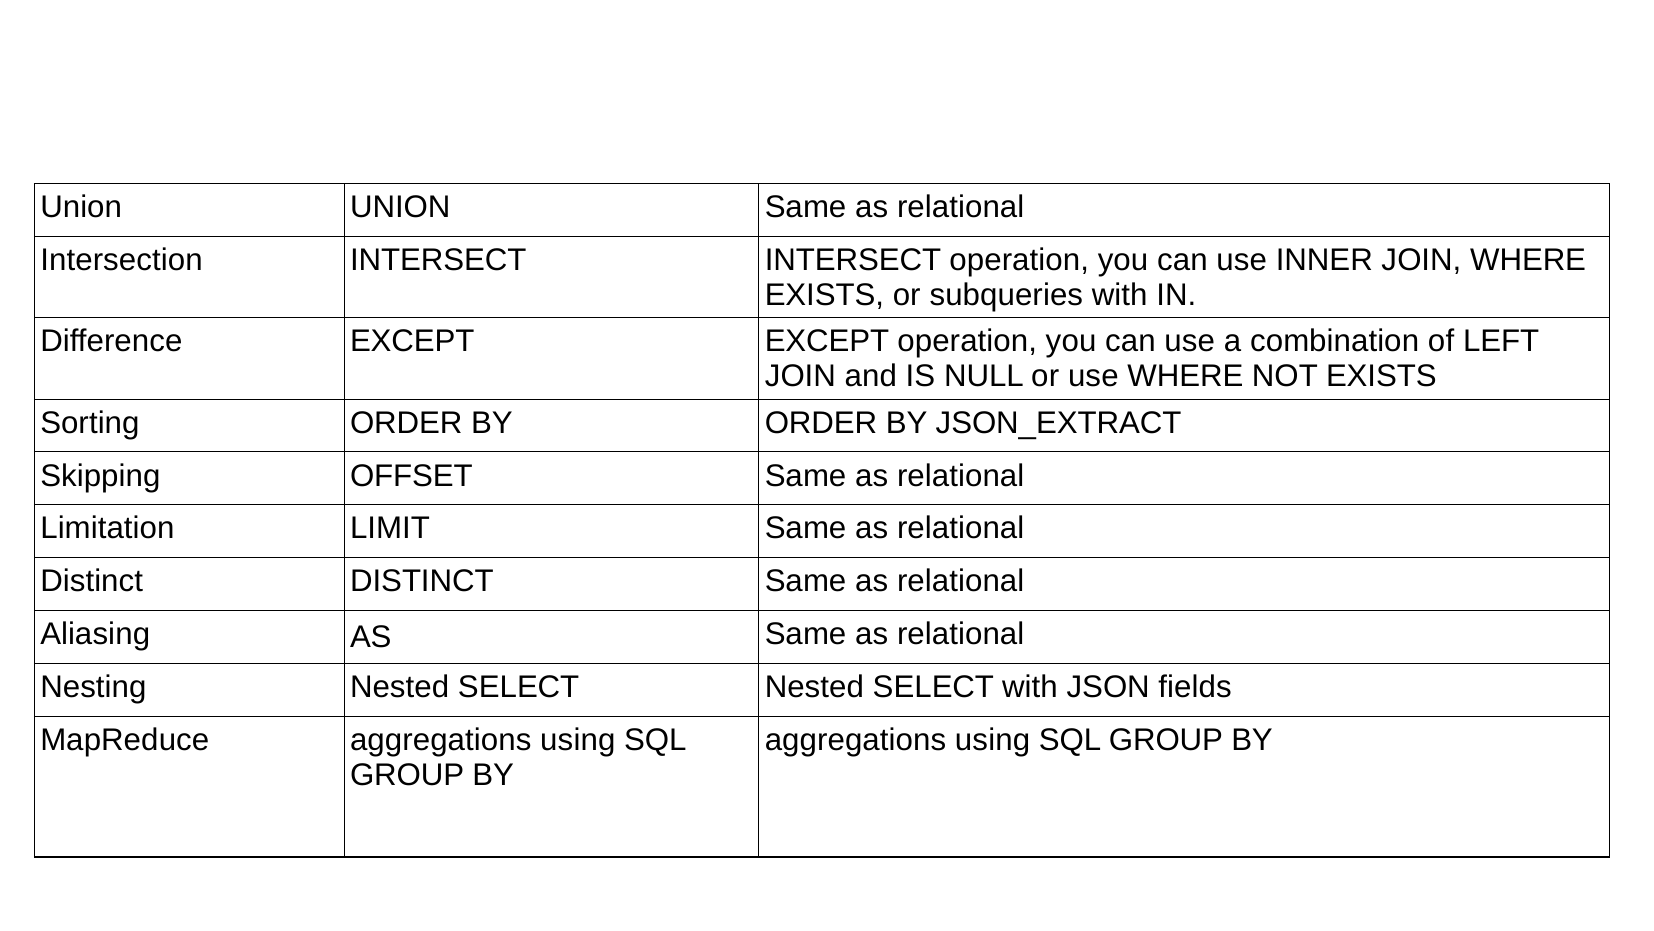

| Union | UNION | Same as relational |
| --- | --- | --- |
| Intersection | INTERSECT | INTERSECT operation, you can use INNER JOIN, WHERE EXISTS, or subqueries with IN. |
| Difference | EXCEPT | EXCEPT operation, you can use a combination of LEFT JOIN and IS NULL or use WHERE NOT EXISTS |
| Sorting | ORDER BY | ORDER BY JSON\_EXTRACT |
| Skipping | OFFSET | Same as relational |
| Limitation | LIMIT | Same as relational |
| Distinct | DISTINCT | Same as relational |
| Aliasing | AS | Same as relational |
| Nesting | Nested SELECT | Nested SELECT with JSON fields |
| MapReduce | aggregations using SQL GROUP BY | aggregations using SQL GROUP BY |